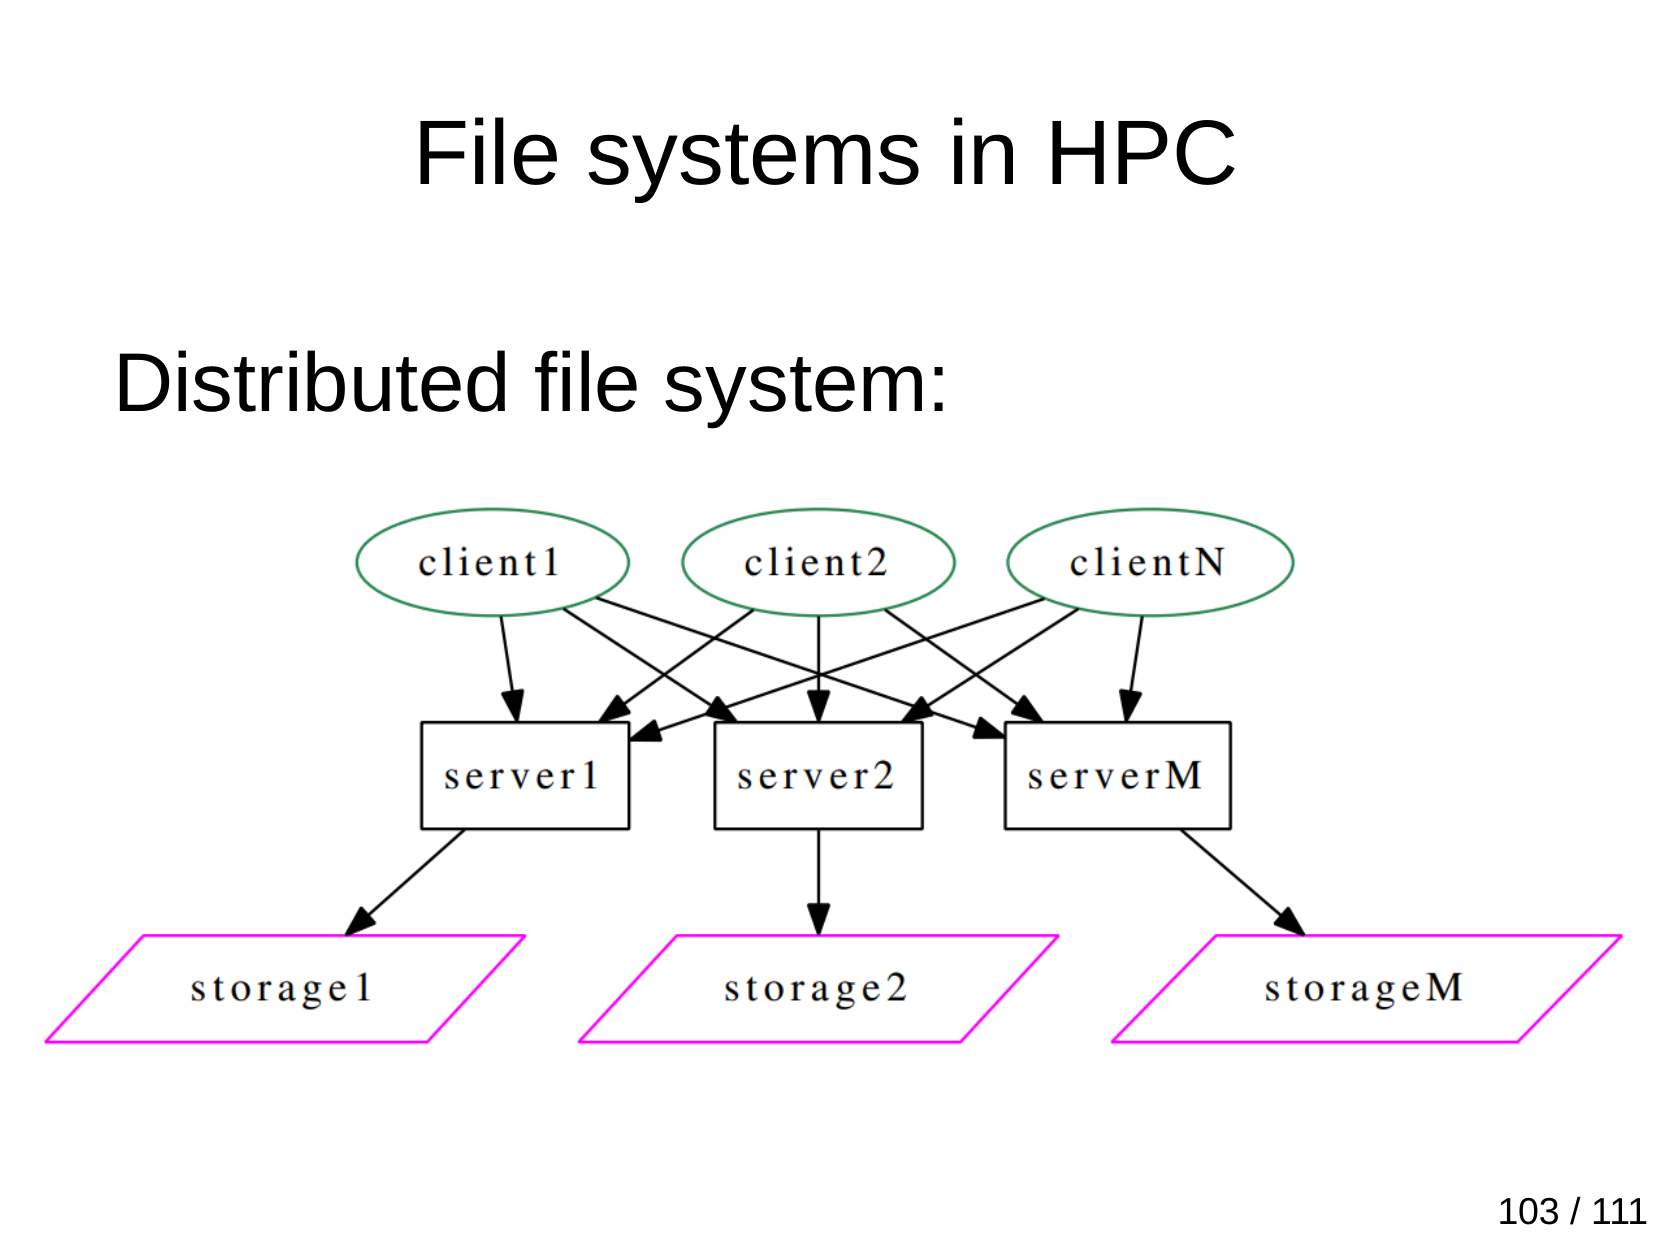

# File systems in HPC
Distributed file system: